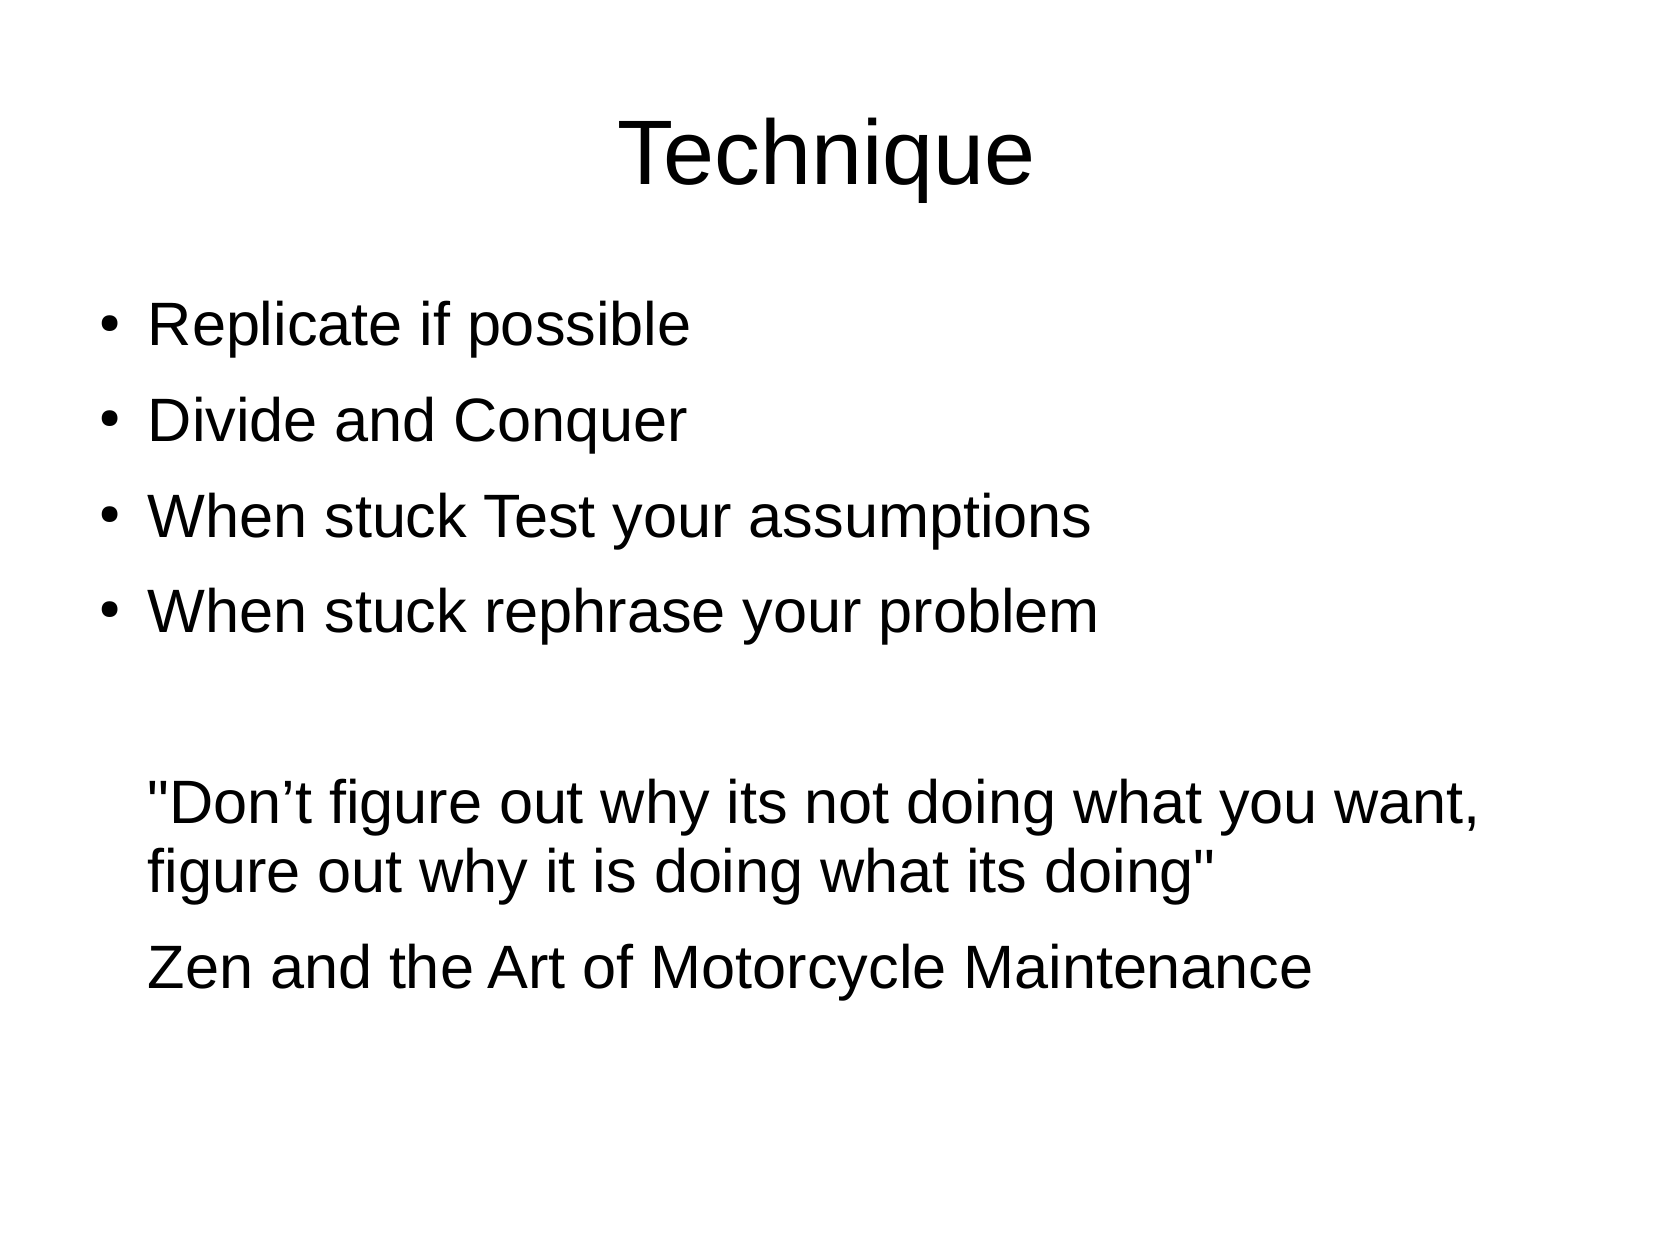

# Technique
Replicate if possible
Divide and Conquer
When stuck Test your assumptions
When stuck rephrase your problem
"Don’t figure out why its not doing what you want, figure out why it is doing what its doing"
Zen and the Art of Motorcycle Maintenance